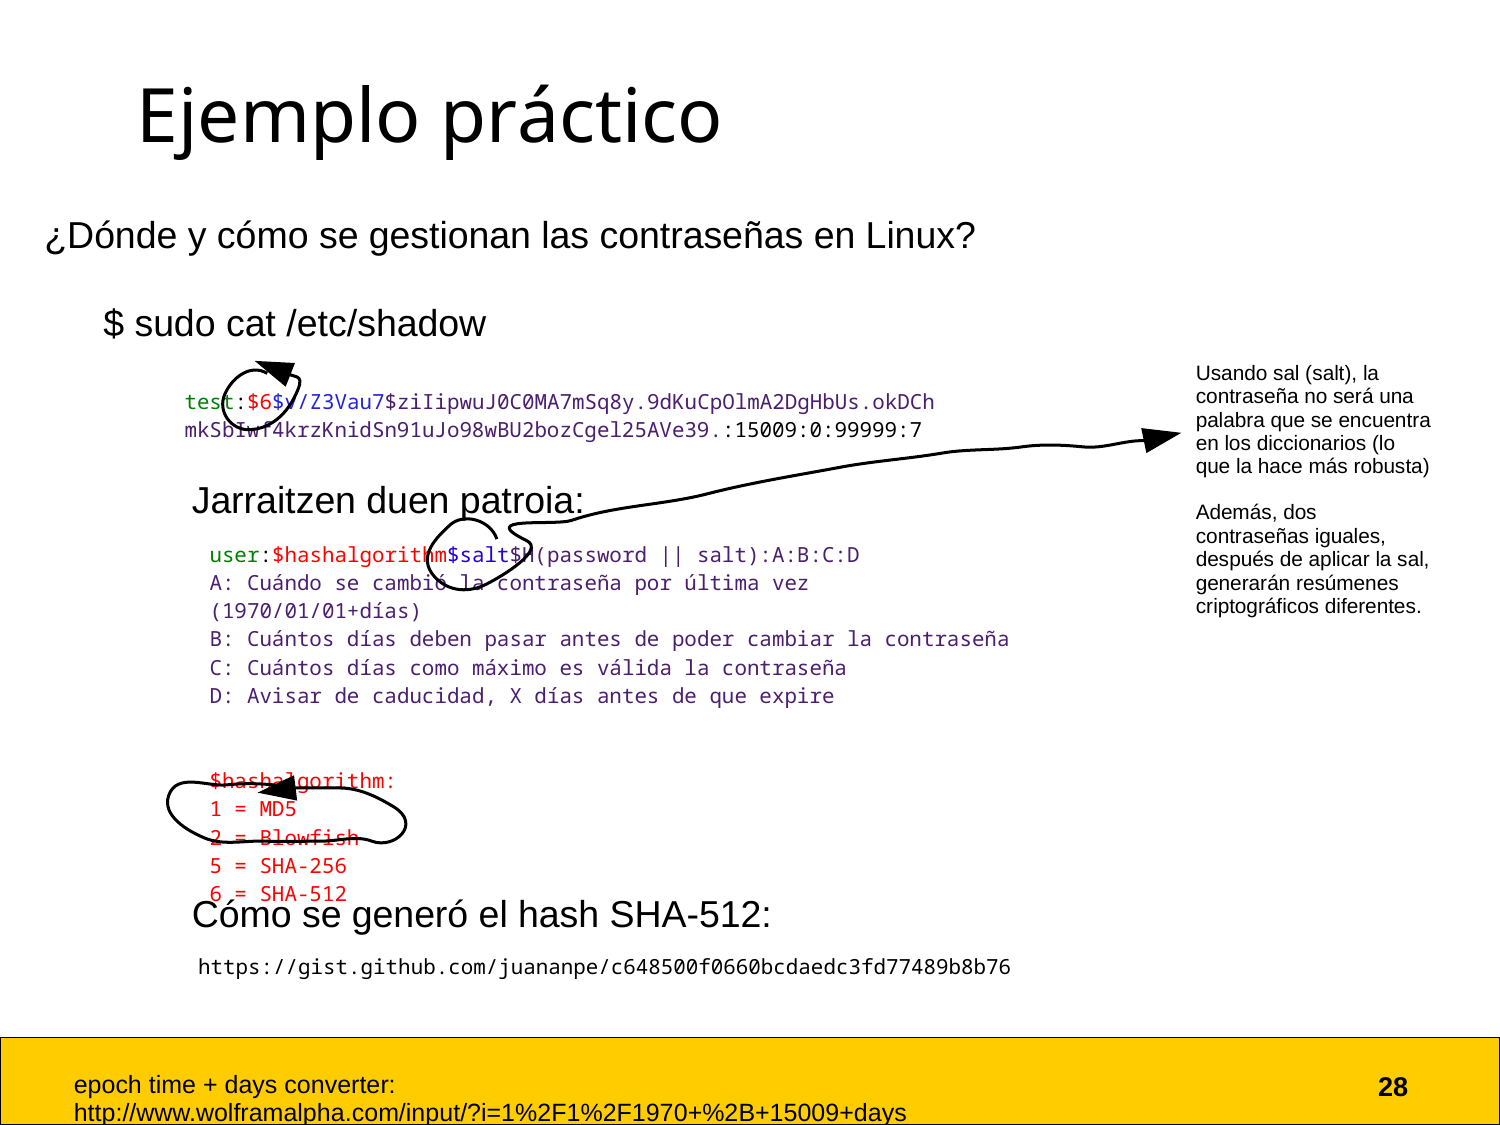

# Ejemplo práctico
¿Dónde y cómo se gestionan las contraseñas en Linux?
$ sudo cat /etc/shadow
Usando sal (salt), la contraseña no será una palabra que se encuentra en los diccionarios (lo que la hace más robusta)
Además, dos contraseñas iguales, después de aplicar la sal, generarán resúmenes criptográficos diferentes.
test:$6$v/Z3Vau7$ziIipwuJ0C0MA7mSq8y.9dKuCpOlmA2DgHbUs.okDCh
mkSbIwf4krzKnidSn91uJo98wBU2bozCgel25AVe39.:15009:0:99999:7
Jarraitzen duen patroia:
user:$hashalgorithm$salt$H(password || salt):A:B:C:D
A: Cuándo se cambió la contraseña por última vez (1970/01/01+días)
B: Cuántos días deben pasar antes de poder cambiar la contraseña
C: Cuántos días como máximo es válida la contraseña
D: Avisar de caducidad, X días antes de que expire
$hashalgorithm:
1 = MD5
2 = Blowfish
5 = SHA-256
6 = SHA-512
Cómo se generó el hash SHA-512:
https://gist.github.com/juananpe/c648500f0660bcdaedc3fd77489b8b76
epoch time + days converter:
http://www.wolframalpha.com/input/?i=1%2F1%2F1970+%2B+15009+days